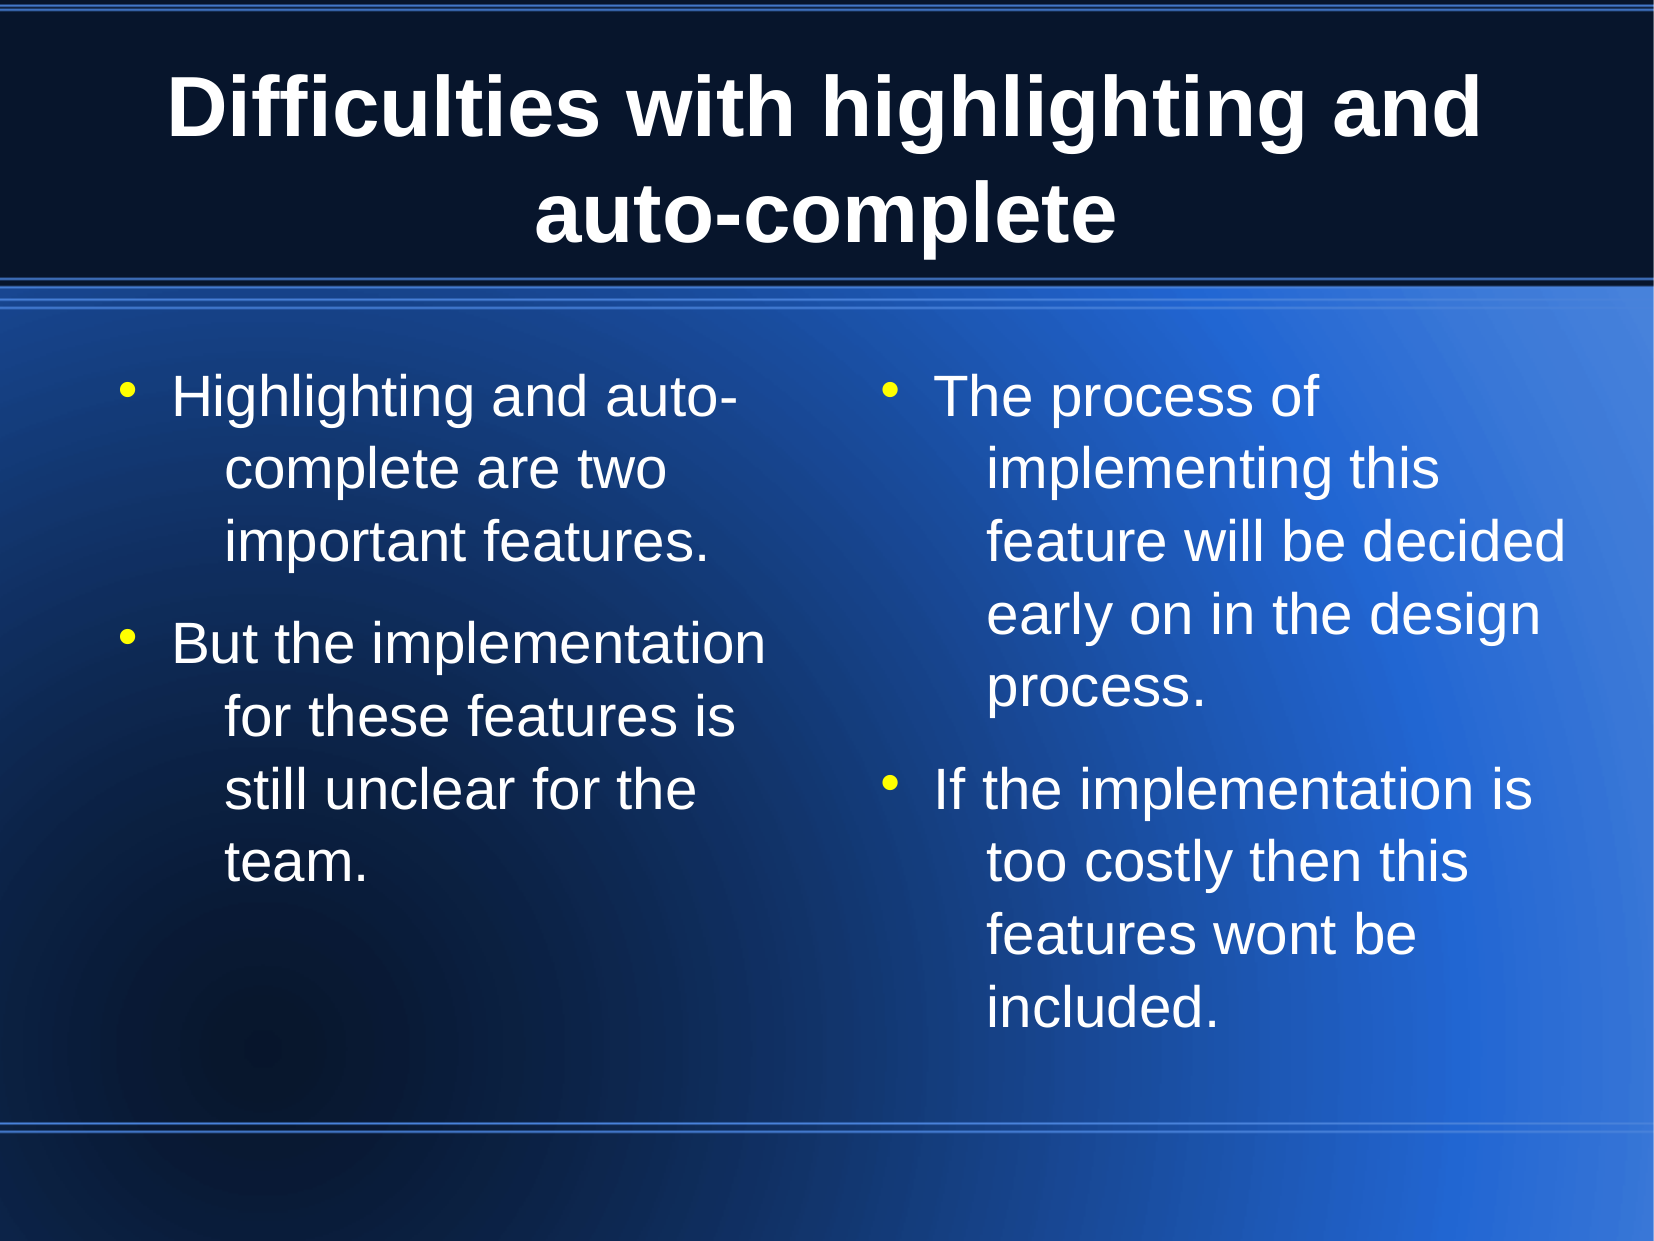

# Difficulties with highlighting and auto-complete
Highlighting and auto-complete are two important features.
But the implementation for these features is still unclear for the team.
The process of implementing this feature will be decided early on in the design process.
If the implementation is too costly then this features wont be included.